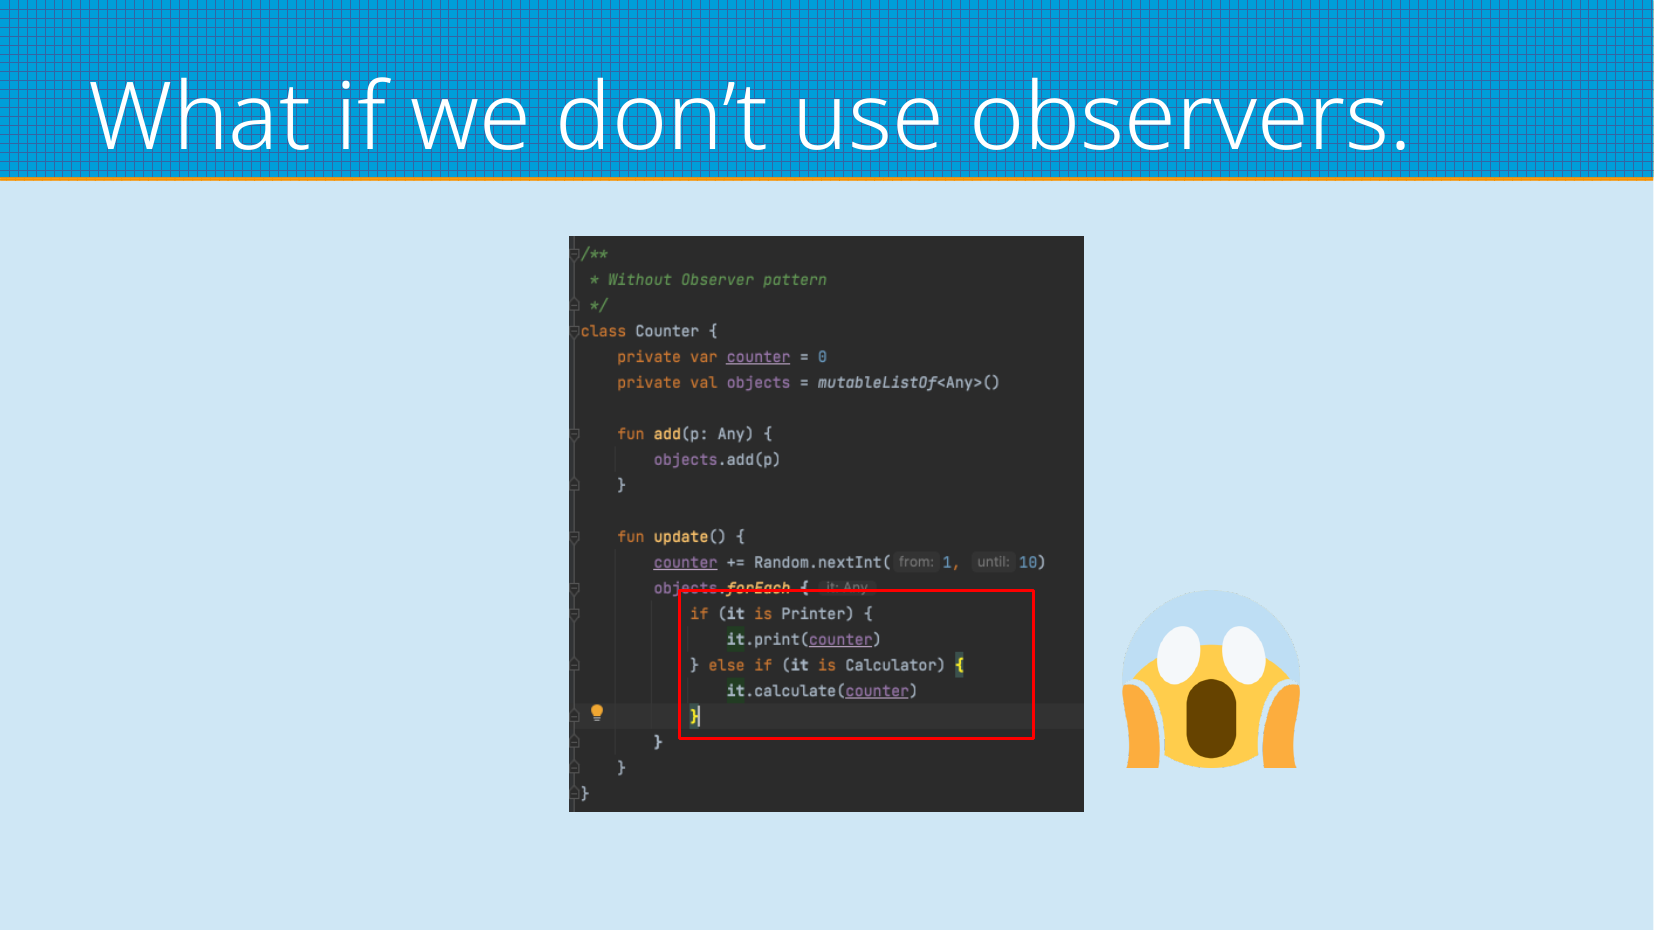

# What if we don’t use observers.